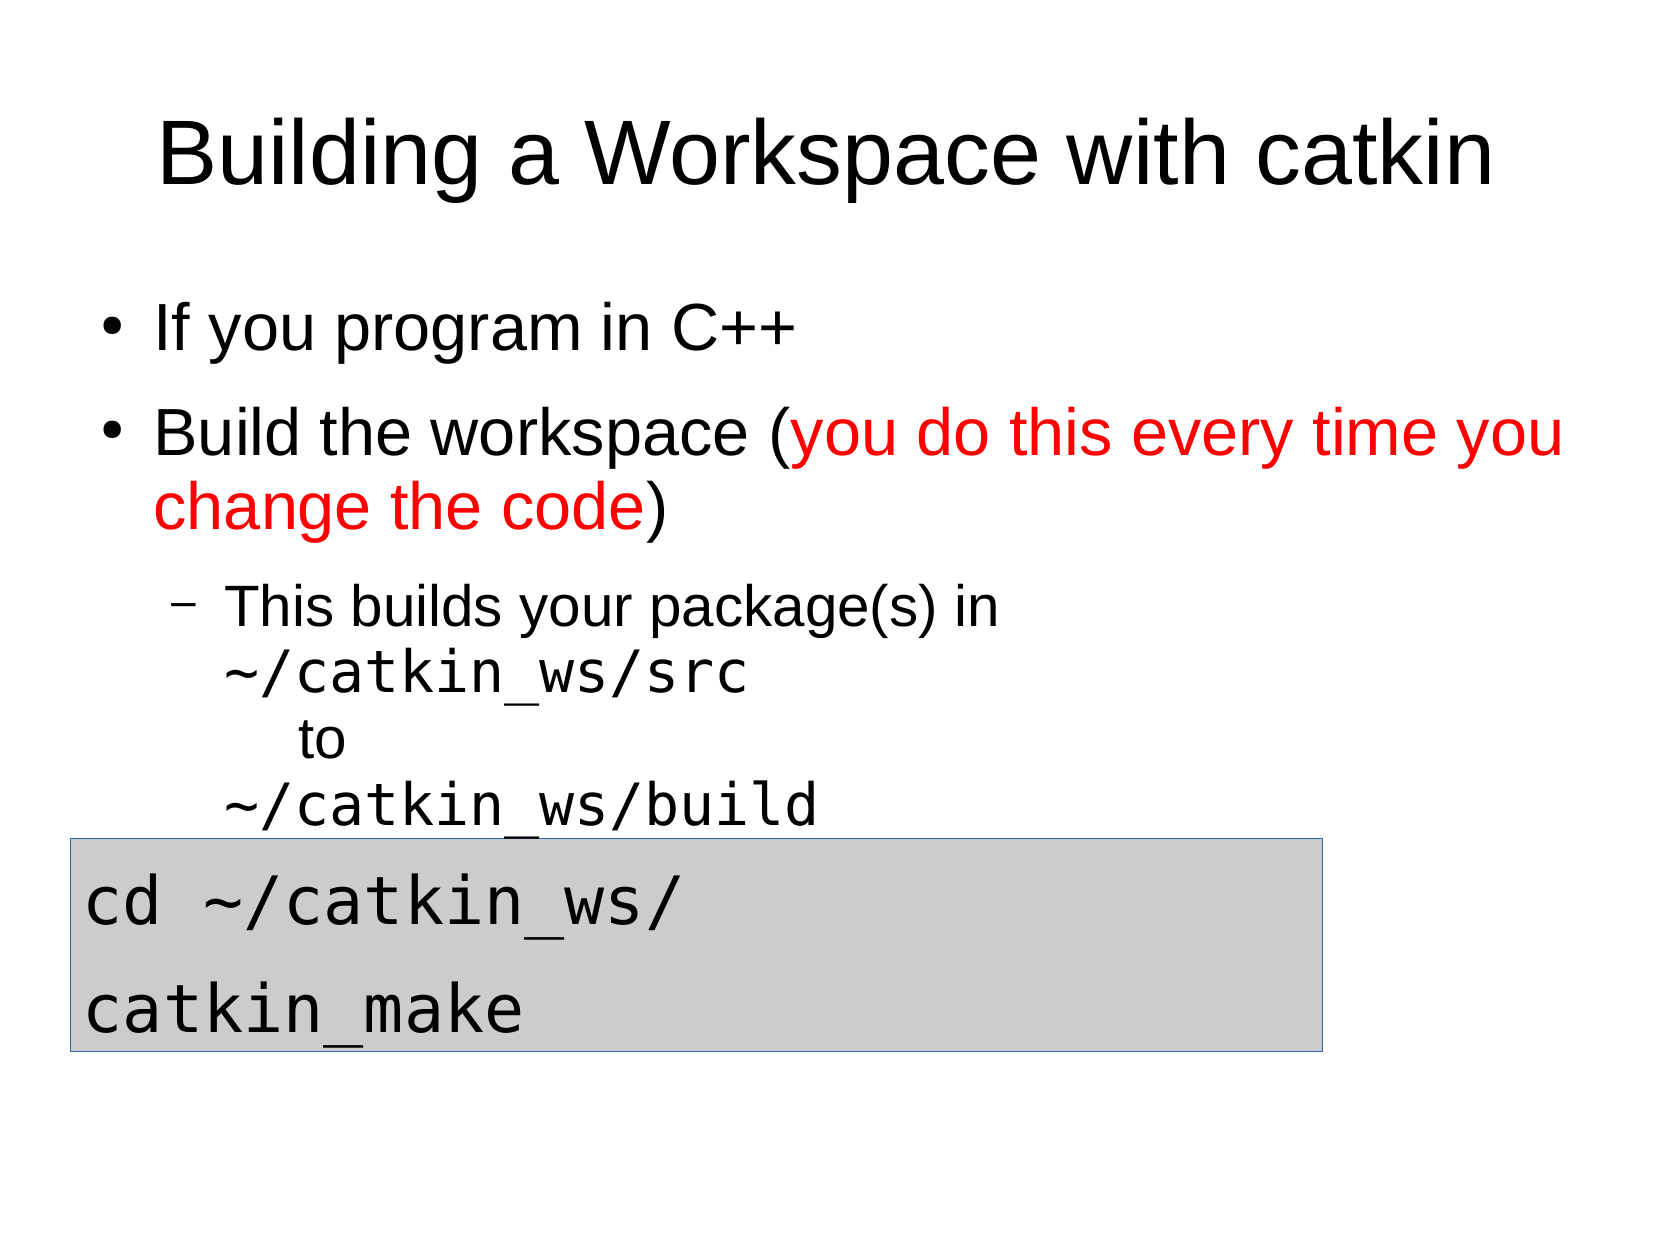

# Building a Workspace with catkin
If you program in C++
Build the workspace (you do this every time you change the code)
This builds your package(s) in 			~/catkin_ws/src 												to 										~/catkin_ws/build
cd ~/catkin_ws/
catkin_make